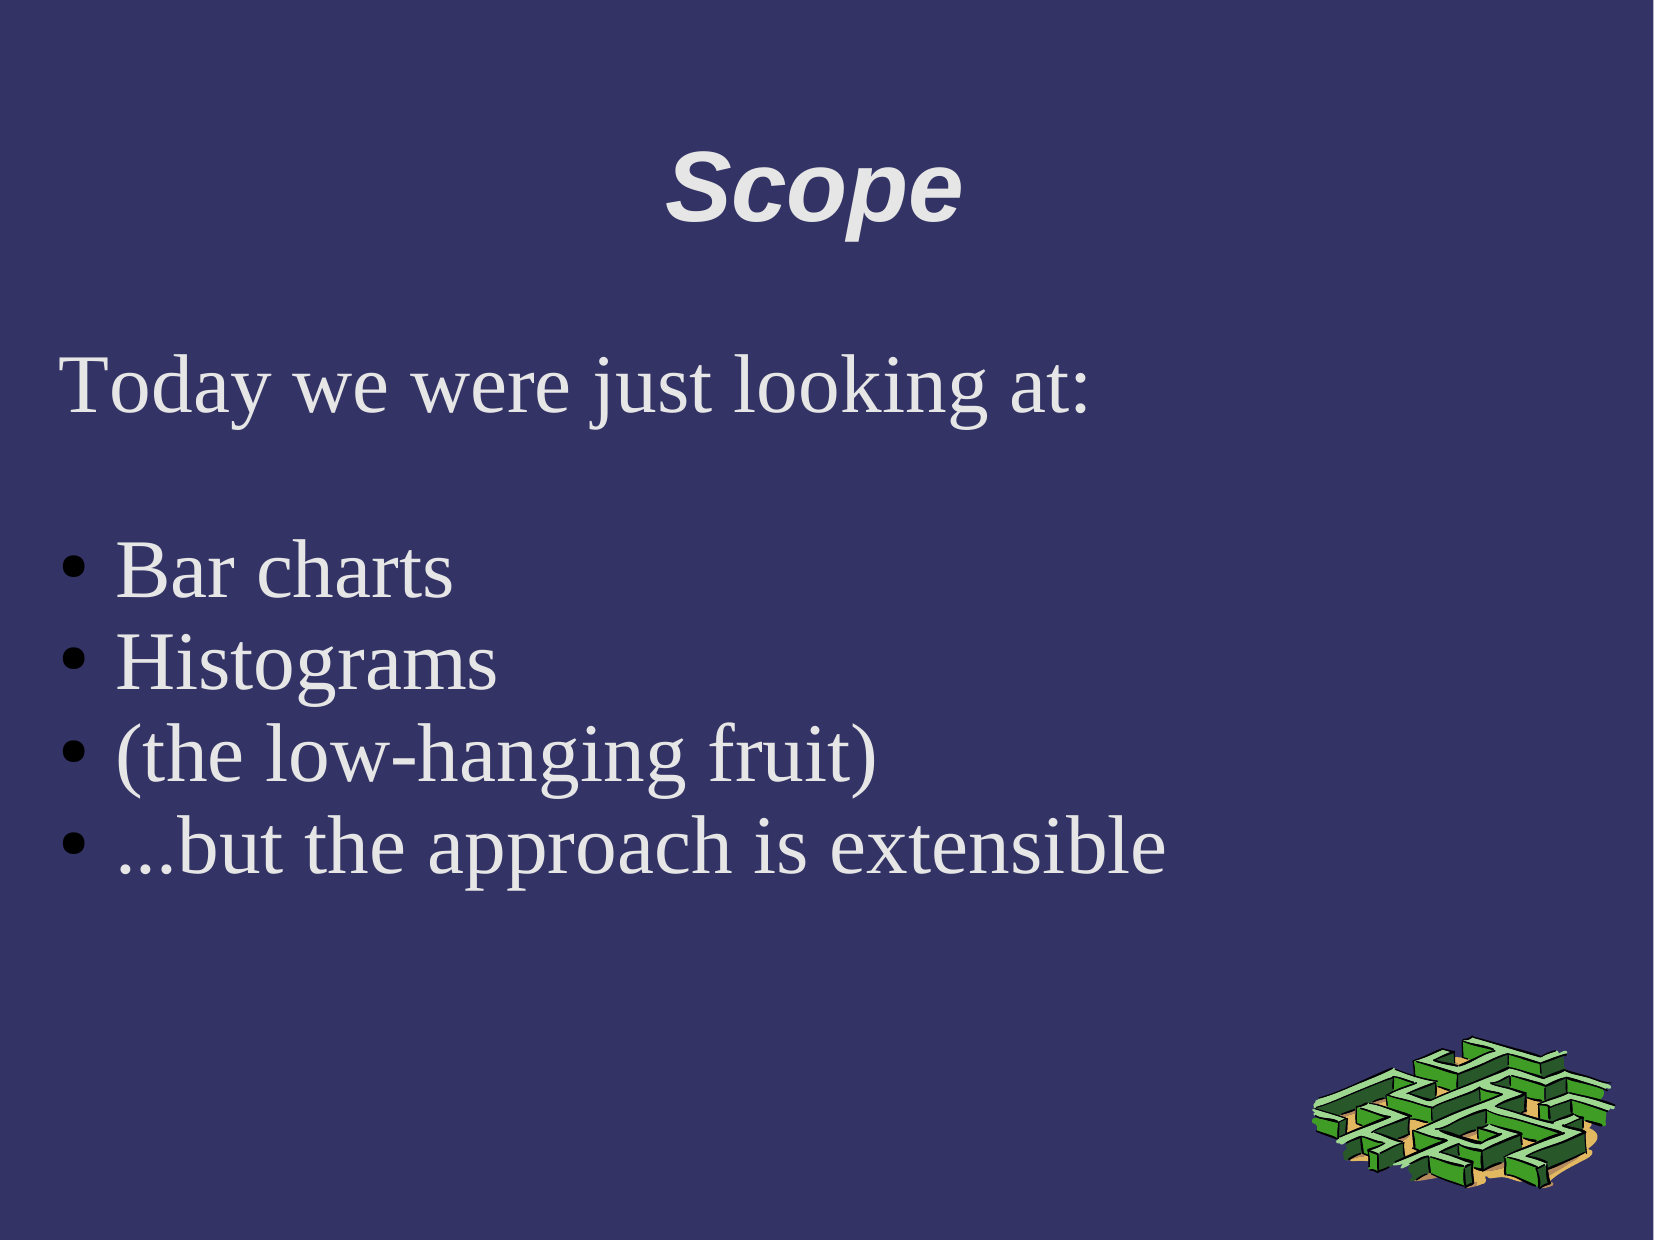

# Scope
Today we were just looking at:
 Bar charts
 Histograms
 (the low-hanging fruit)
 ...but the approach is extensible